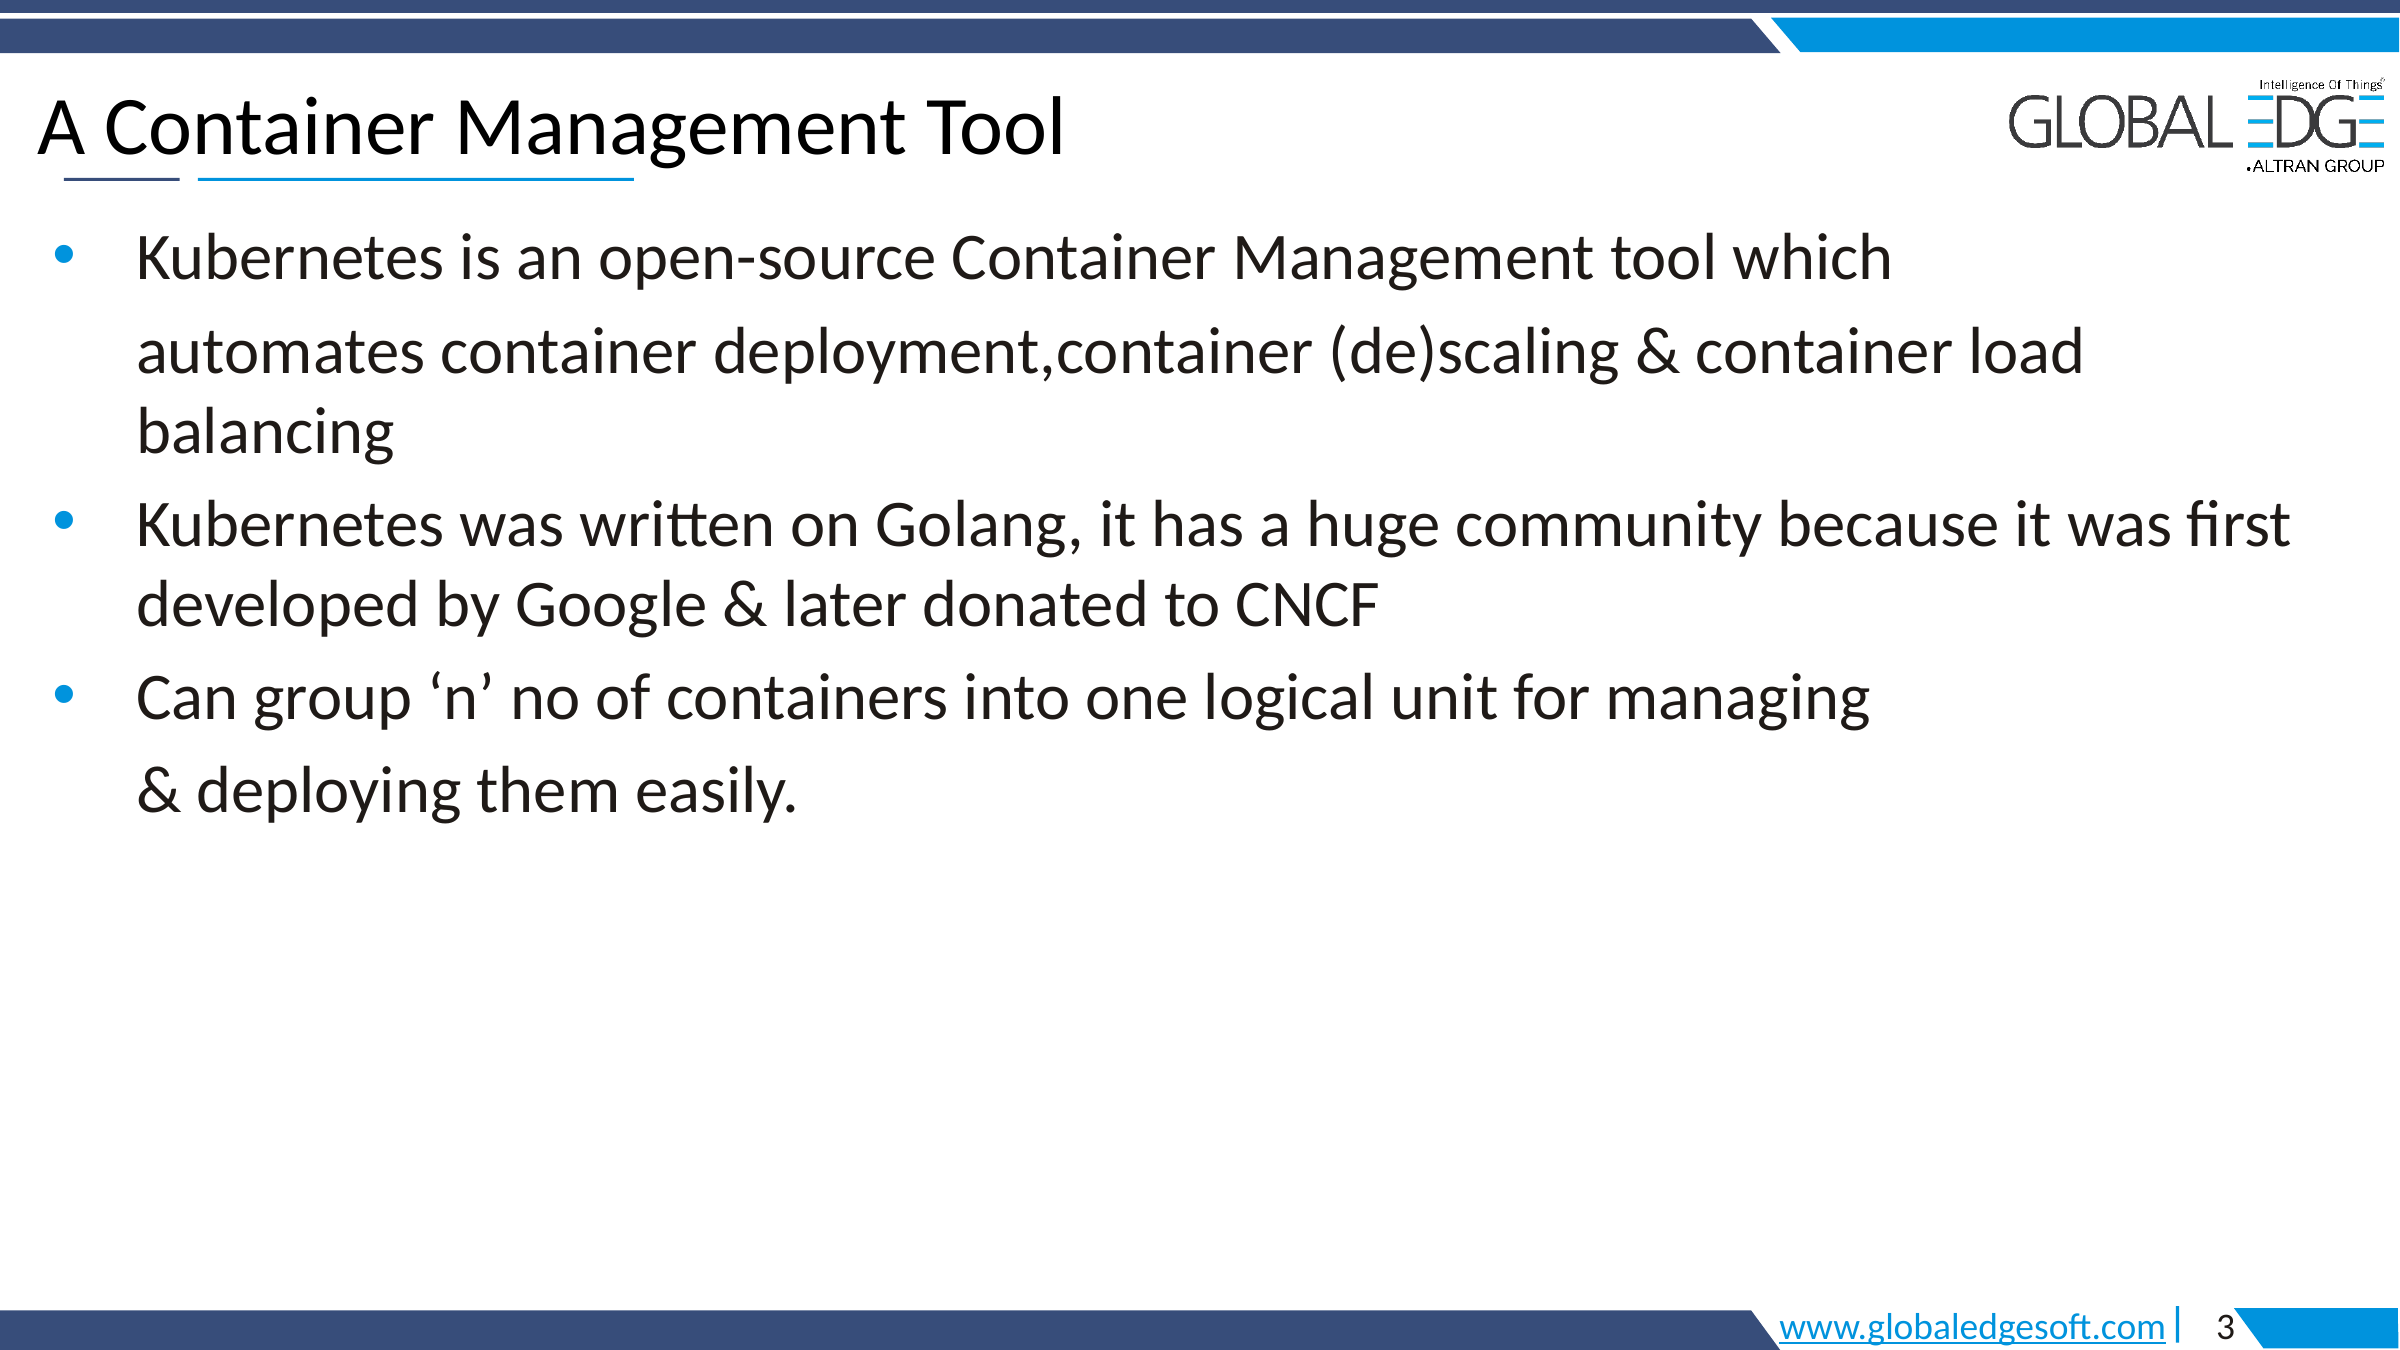

# A Container Management Tool
Kubernetes is an open-source Container Management tool which
automates container deployment,container (de)scaling & container load balancing
Kubernetes was written on Golang, it has a huge community because it was first developed by Google & later donated to CNCF
Can group ‘n’ no of containers into one logical unit for managing
& deploying them easily.